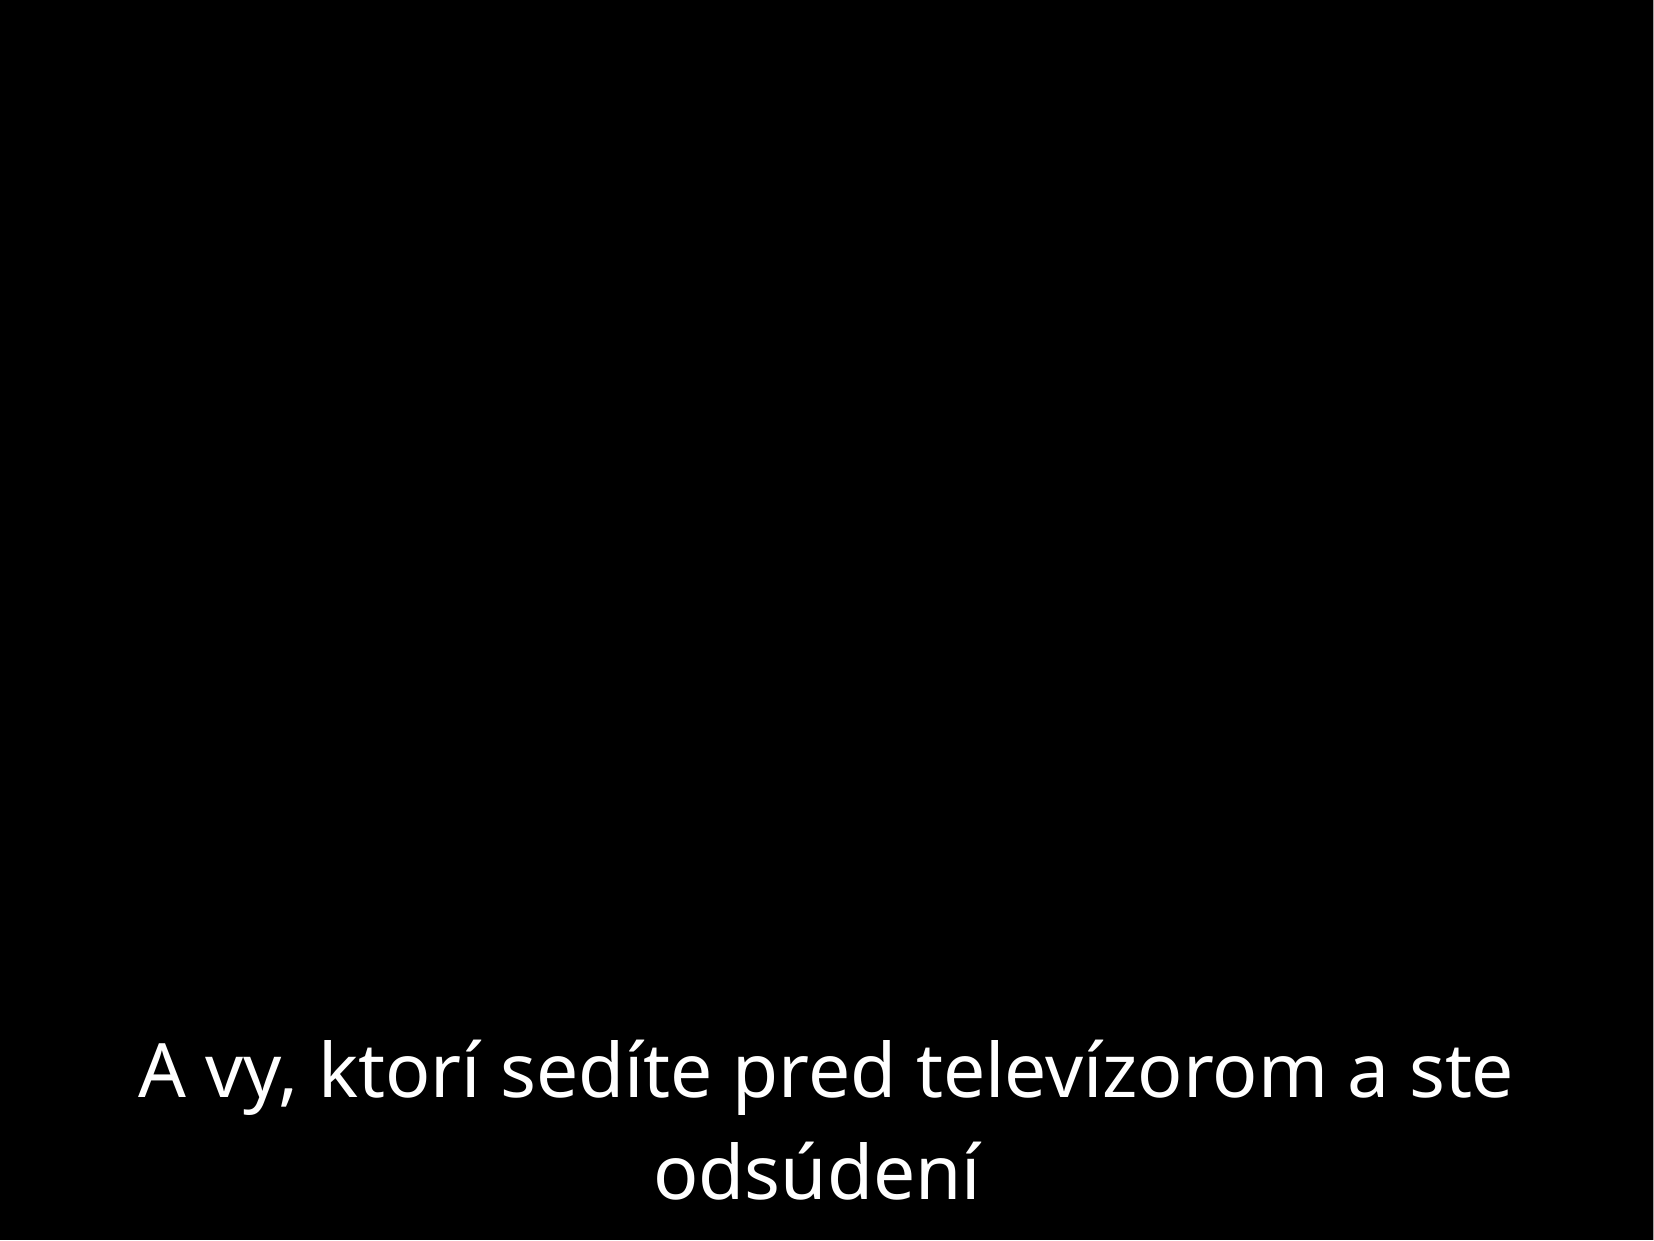

# A vy, ktorí sedíte pred televízorom a ste odsúdení